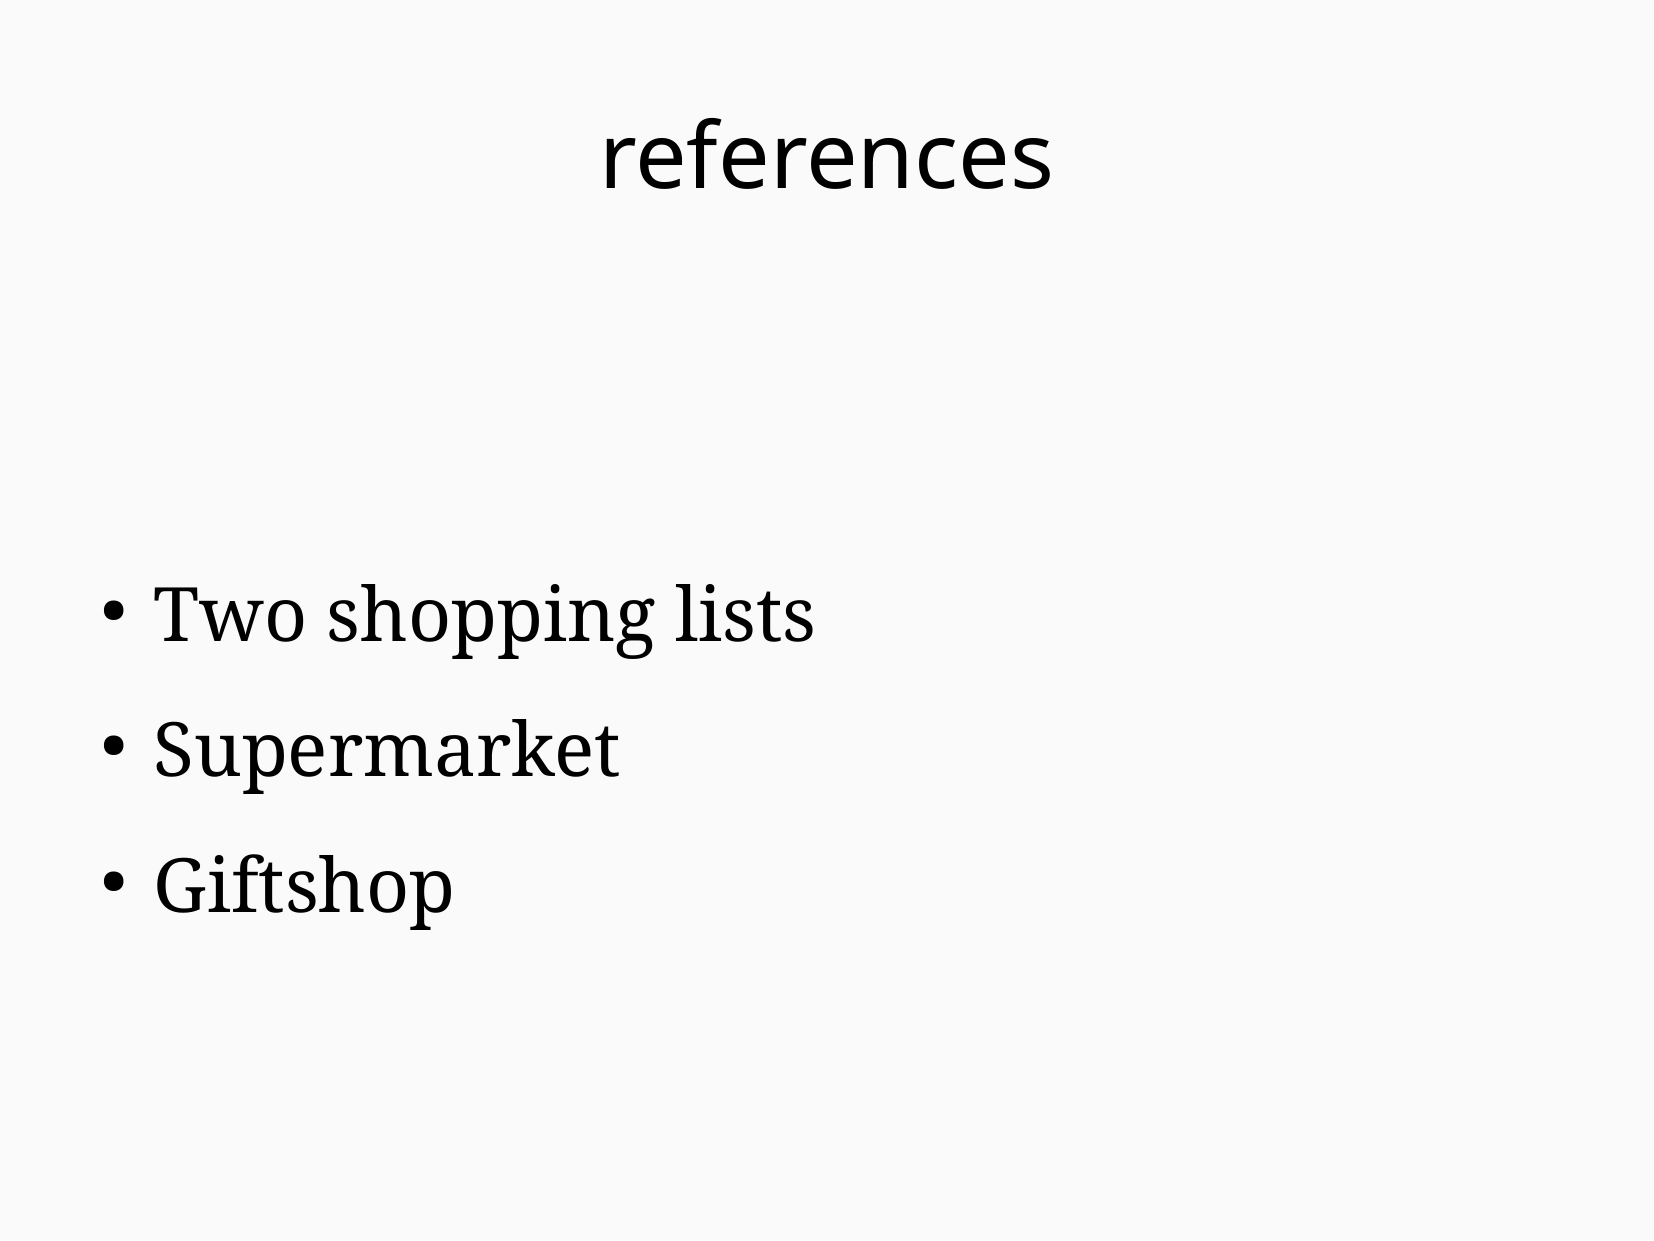

# references
Two shopping lists
Supermarket
Giftshop